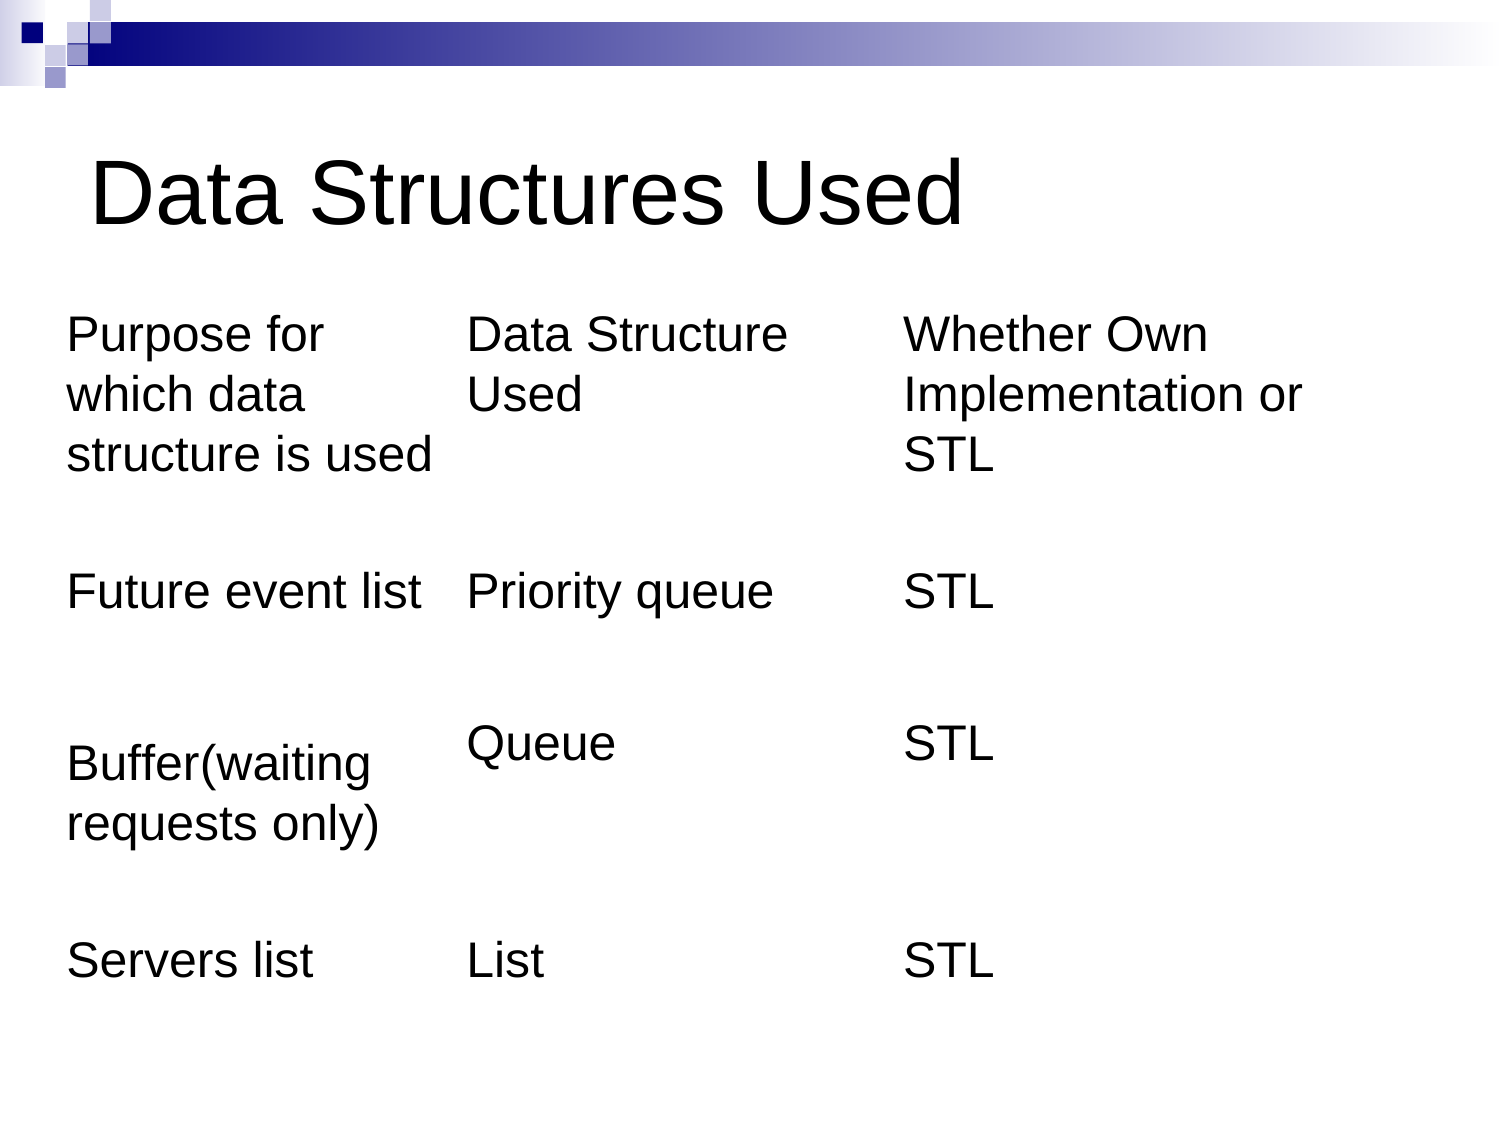

# Data Structures Used
| Purpose for which data structure is used | Data Structure Used | Whether Own Implementation or STL |
| --- | --- | --- |
| Future event list | Priority queue | STL |
| Buffer(waiting requests only) | Queue | STL |
| Servers list | List | STL |